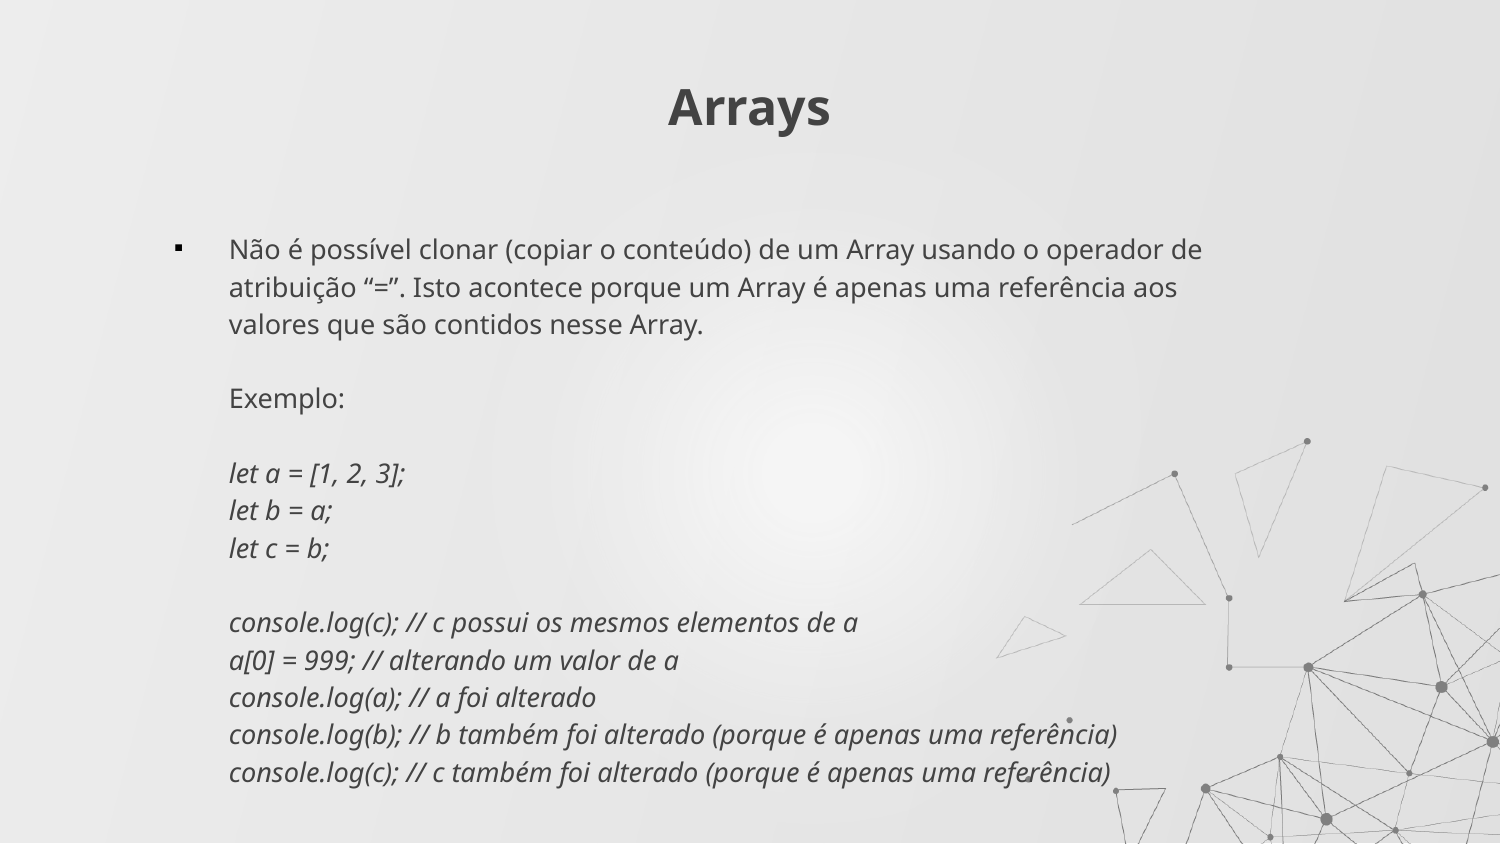

Arrays
# Não é possível clonar (copiar o conteúdo) de um Array usando o operador de atribuição “=”. Isto acontece porque um Array é apenas uma referência aos valores que são contidos nesse Array.
Exemplo:
let a = [1, 2, 3];
let b = a;
let c = b;
console.log(c); // c possui os mesmos elementos de a
a[0] = 999; // alterando um valor de a
console.log(a); // a foi alterado
console.log(b); // b também foi alterado (porque é apenas uma referência)
console.log(c); // c também foi alterado (porque é apenas uma referência)